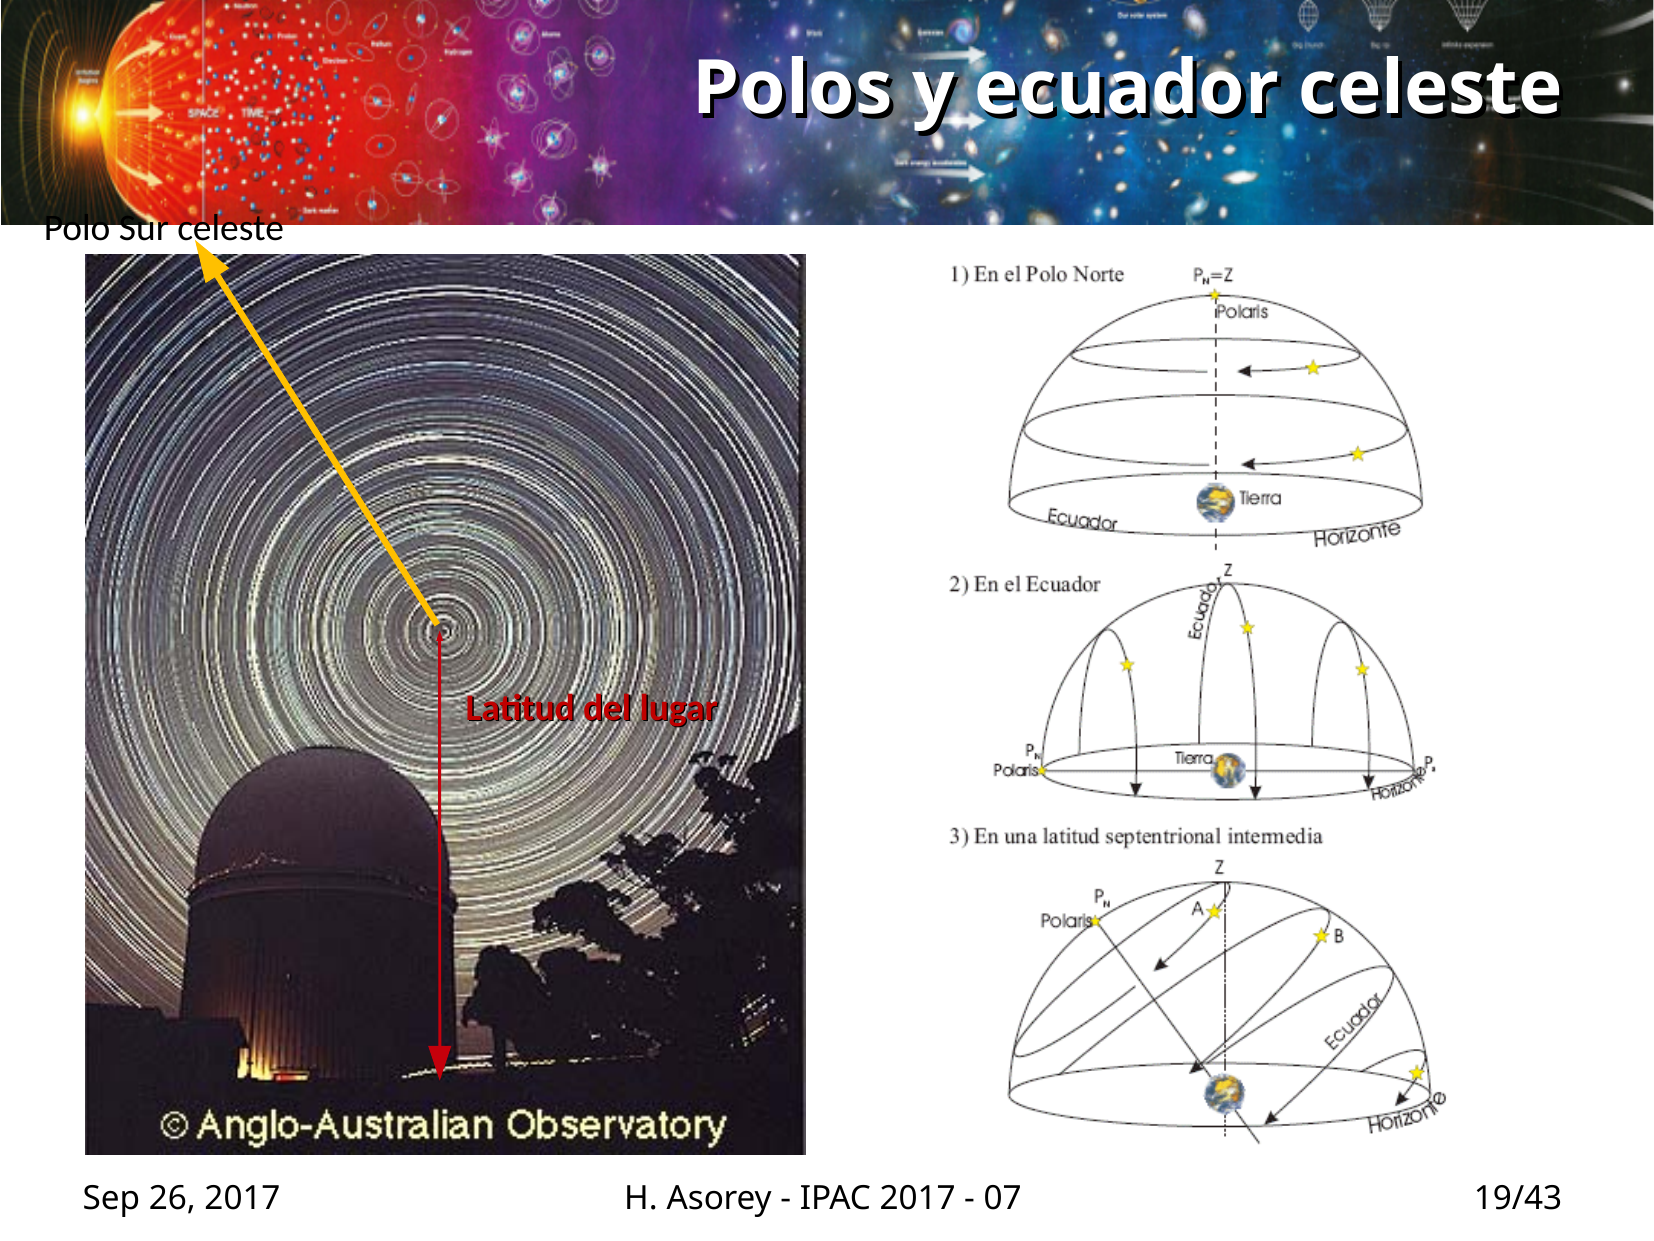

# Polos y ecuador celeste
Polo Sur celeste
Latitud del lugar
Sep 26, 2017
H. Asorey - IPAC 2017 - 07
19